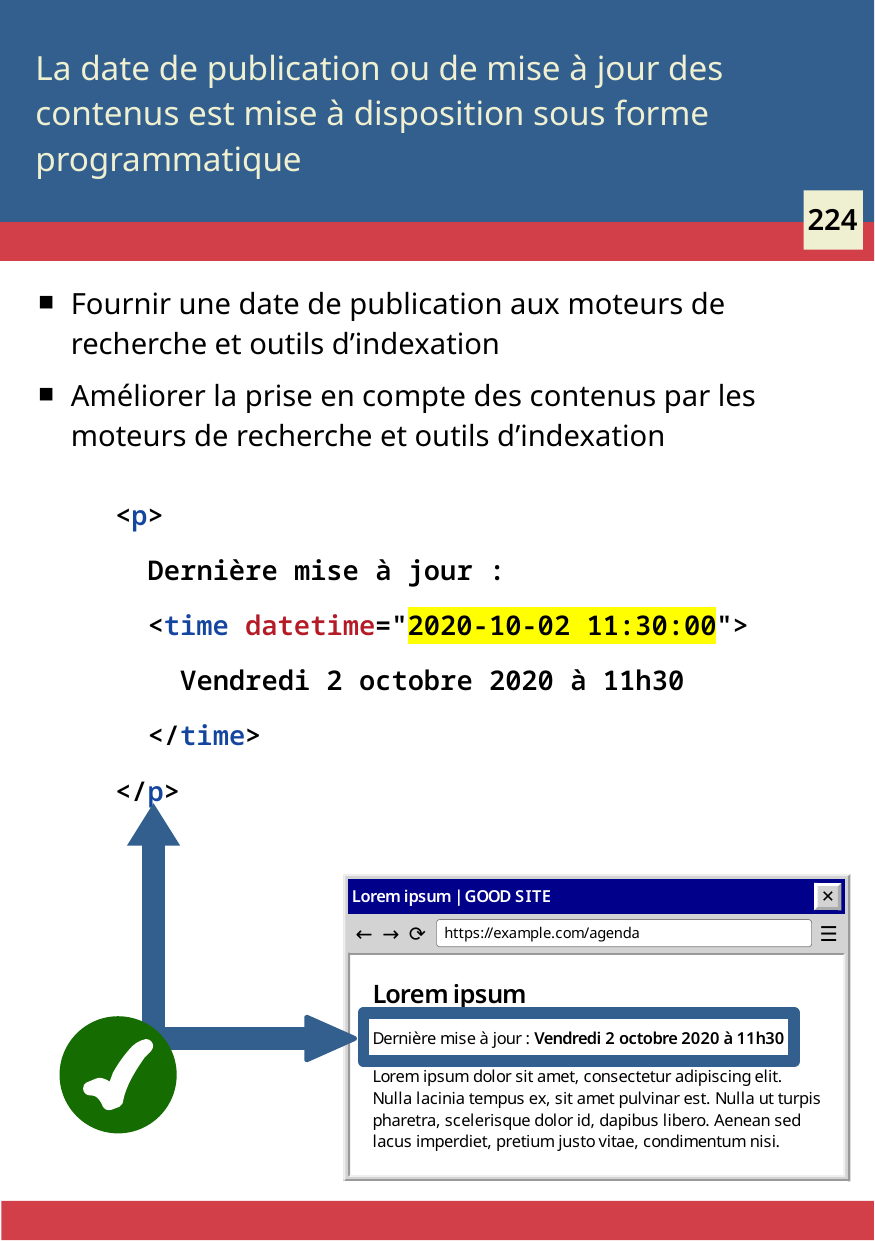

# La date de publication ou de mise à jour des contenus est mise à disposition sous forme programmatique
224
Fournir une date de publication aux moteurs de recherche et outils d’indexation
Améliorer la prise en compte des contenus par les moteurs de recherche et outils d’indexation
<p>
 Dernière mise à jour :
 <time datetime="2020-10-02 11:30:00">
 Vendredi 2 octobre 2020 à 11h30
 </time>
</p>